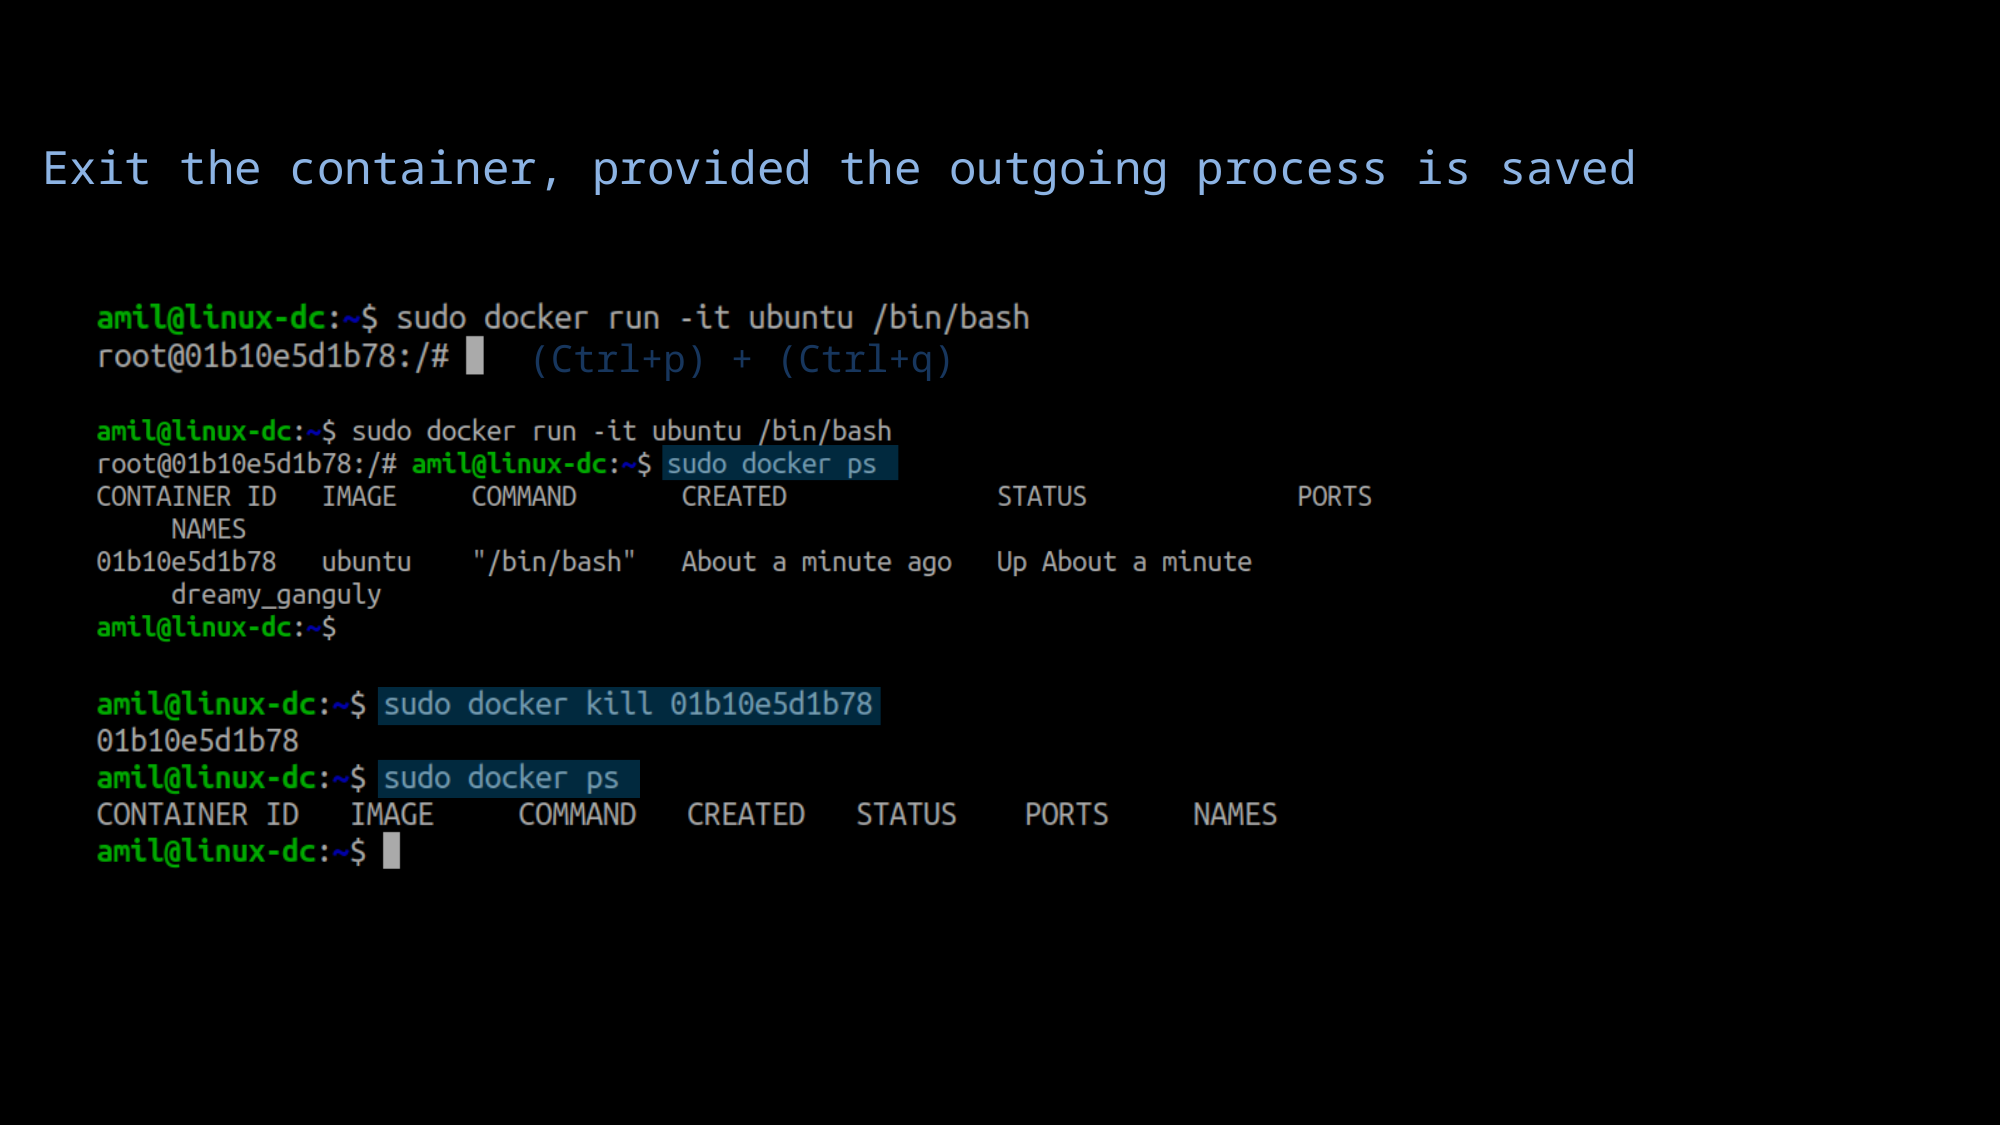

Exit the container, provided the outgoing process is saved
(Ctrl+p) + (Ctrl+q)